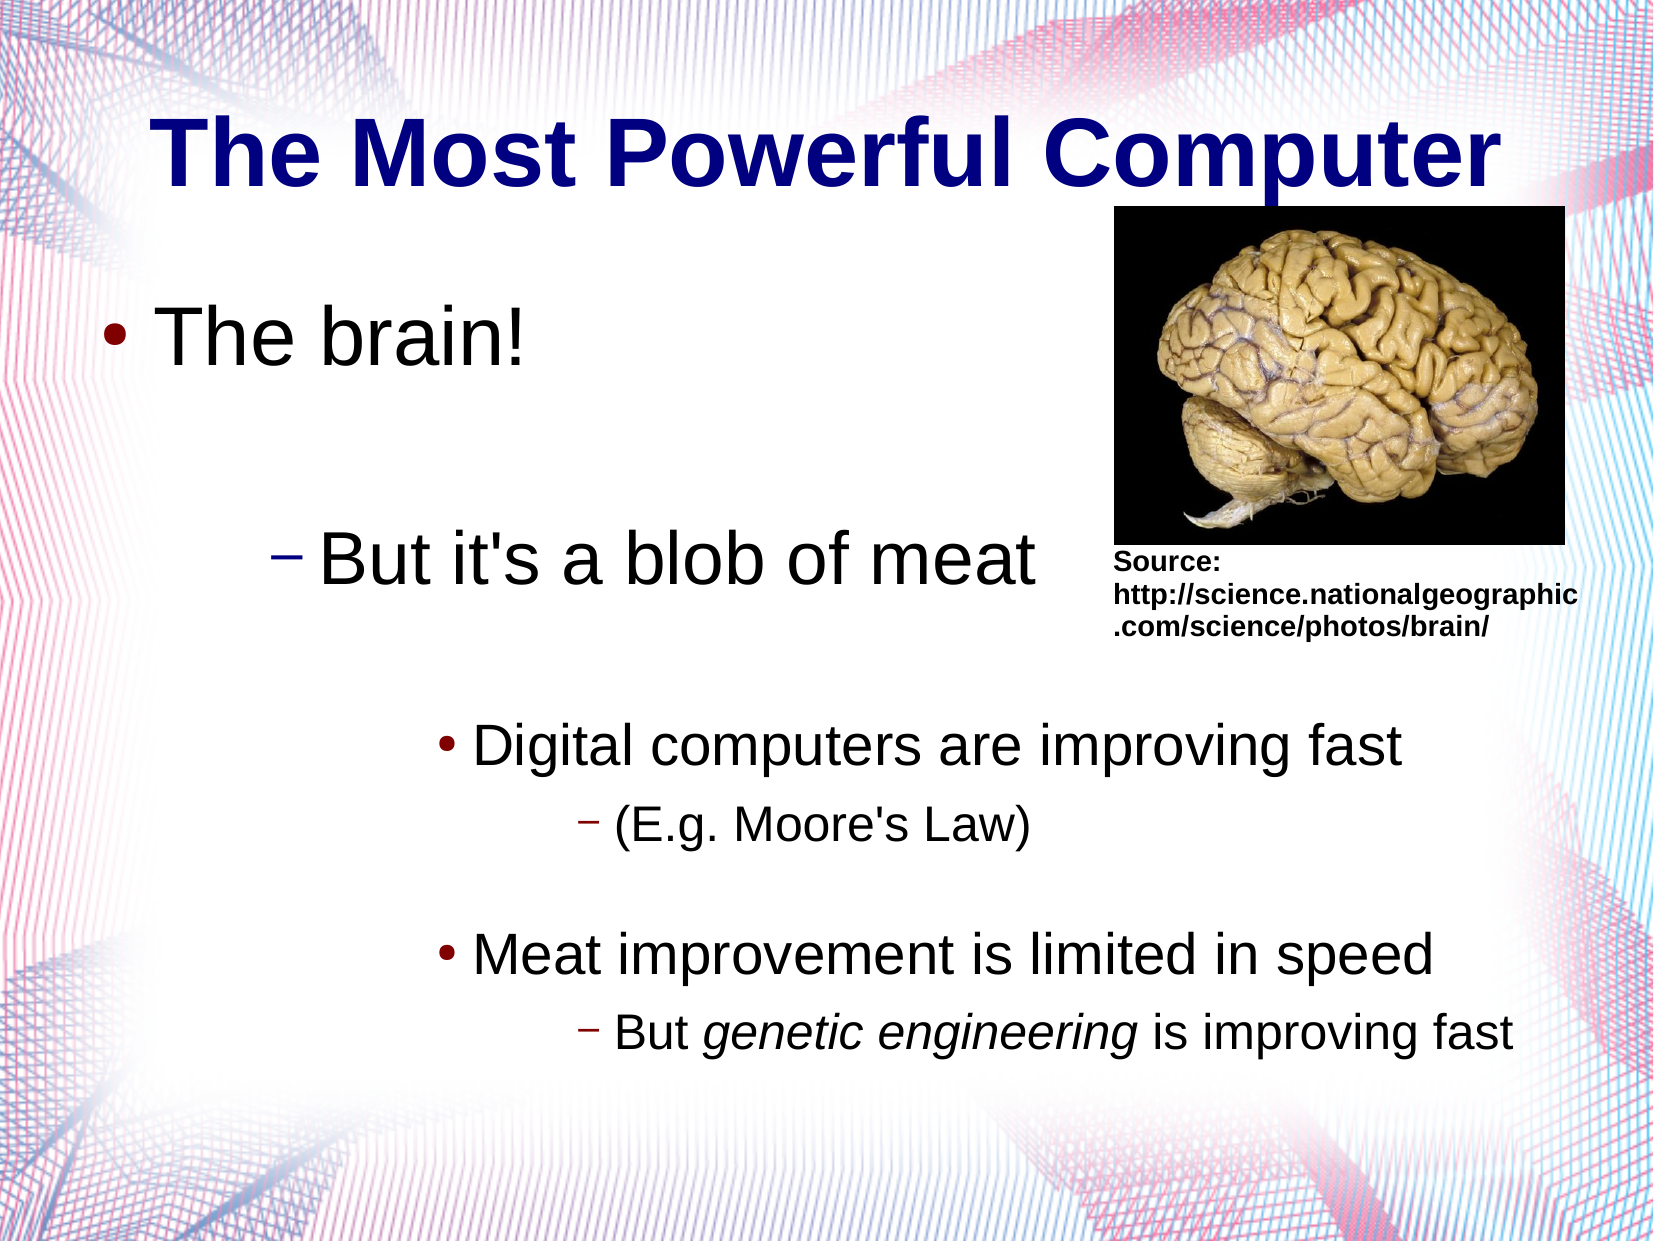

# The Most Powerful Computer
The brain!
But it's a blob of meat
Digital computers are improving fast
(E.g. Moore's Law)
Meat improvement is limited in speed
But genetic engineering is improving fast
Source: http://science.nationalgeographic.com/science/photos/brain/